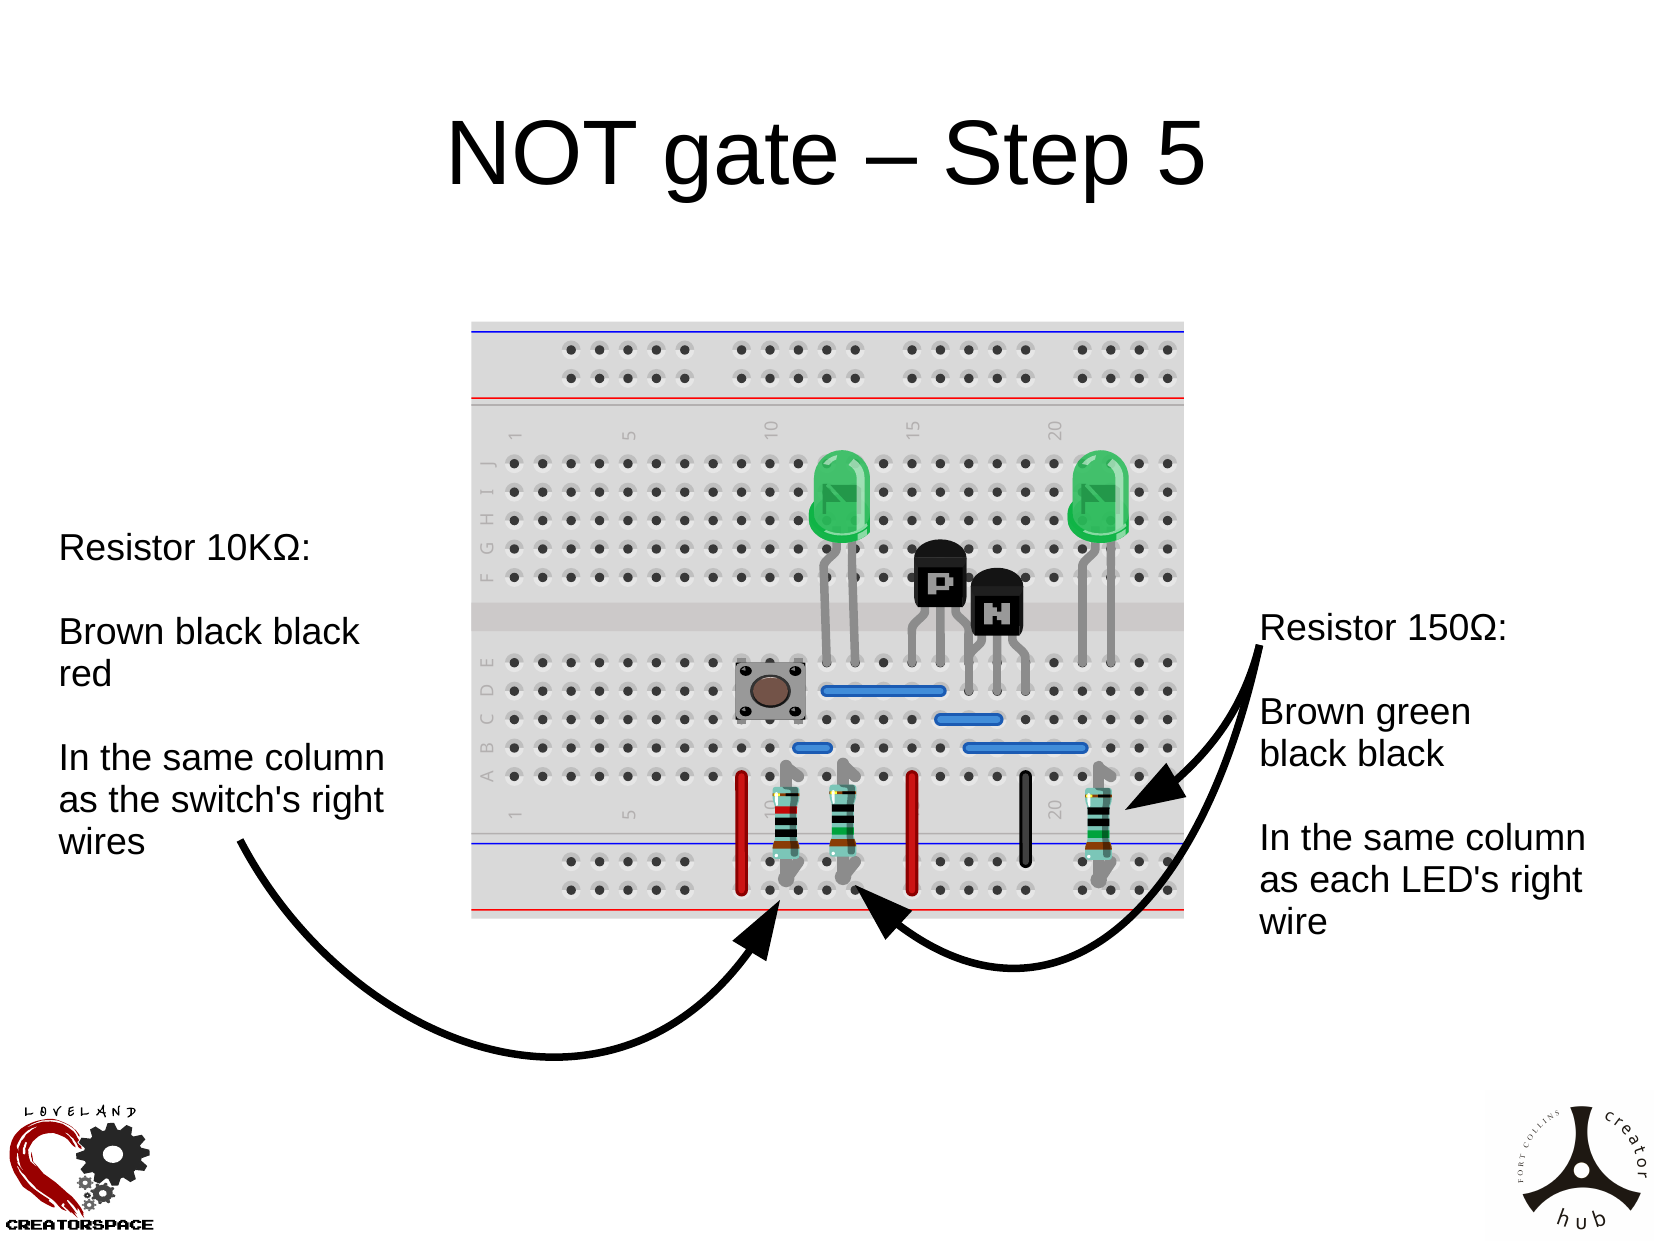

# NOT gate – Step 5
Resistor 10KΩ:
Brown black black red
In the same column as the switch's right wires
Resistor 150Ω:
Brown green
black black
In the same column as each LED's right wire